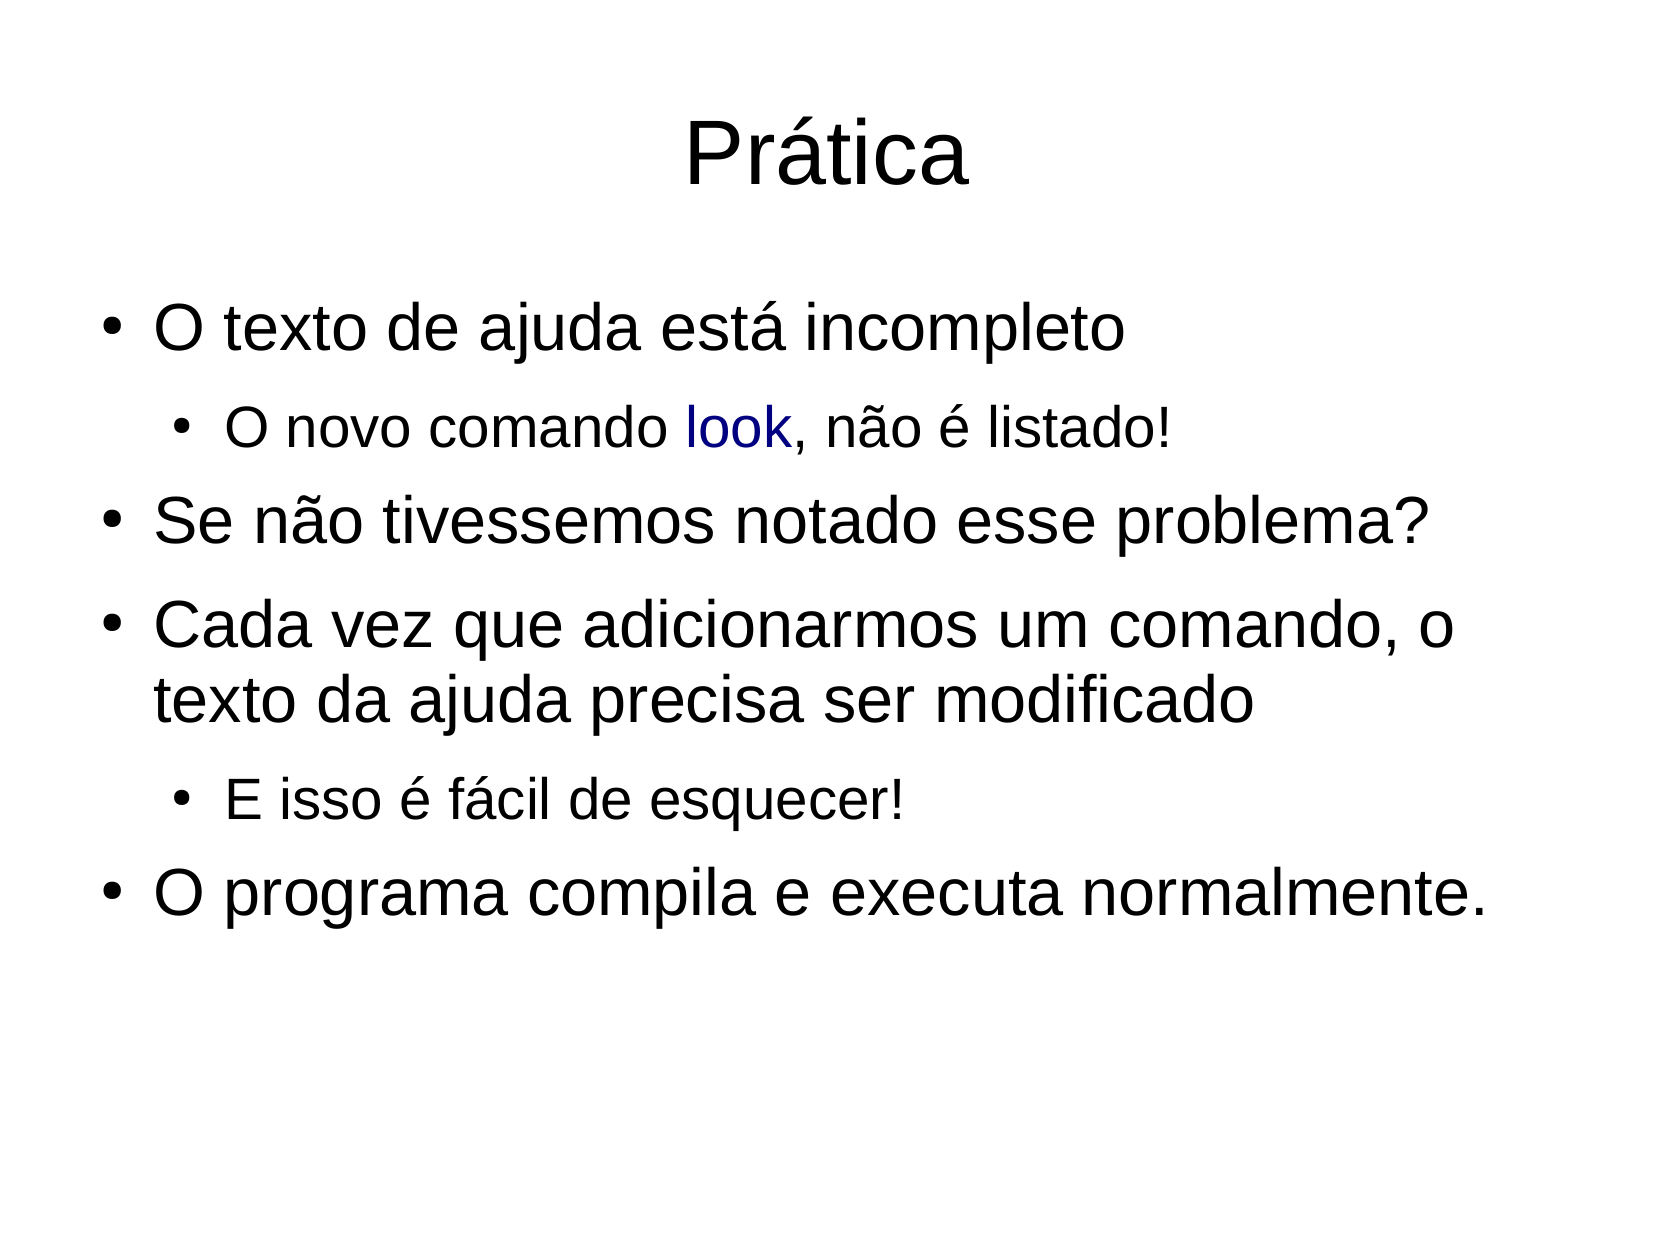

# Prática
O texto de ajuda está incompleto
O novo comando look, não é listado!
Se não tivessemos notado esse problema?
Cada vez que adicionarmos um comando, o texto da ajuda precisa ser modificado
E isso é fácil de esquecer!
O programa compila e executa normalmente.